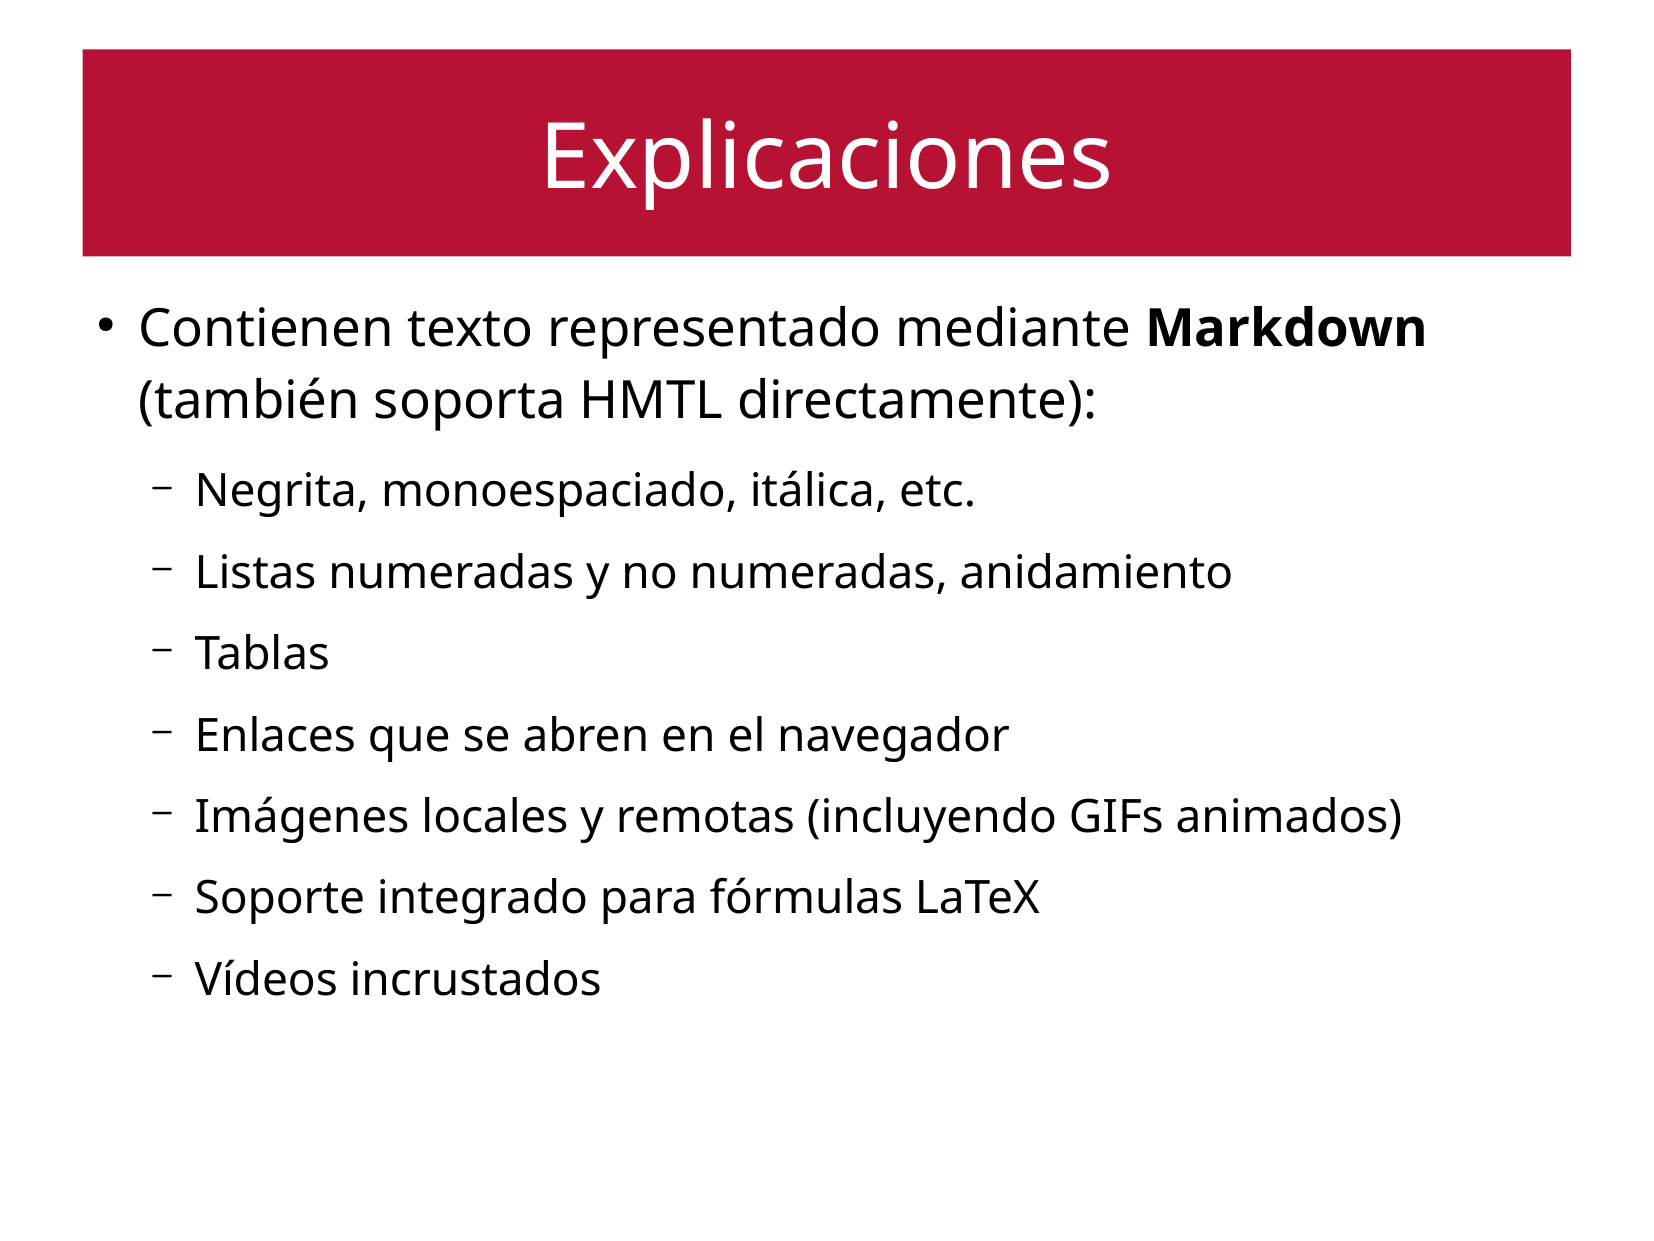

# Explicaciones
Contienen texto representado mediante Markdown (también soporta HMTL directamente):
Negrita, monoespaciado, itálica, etc.
Listas numeradas y no numeradas, anidamiento
Tablas
Enlaces que se abren en el navegador
Imágenes locales y remotas (incluyendo GIFs animados)
Soporte integrado para fórmulas LaTeX
Vídeos incrustados